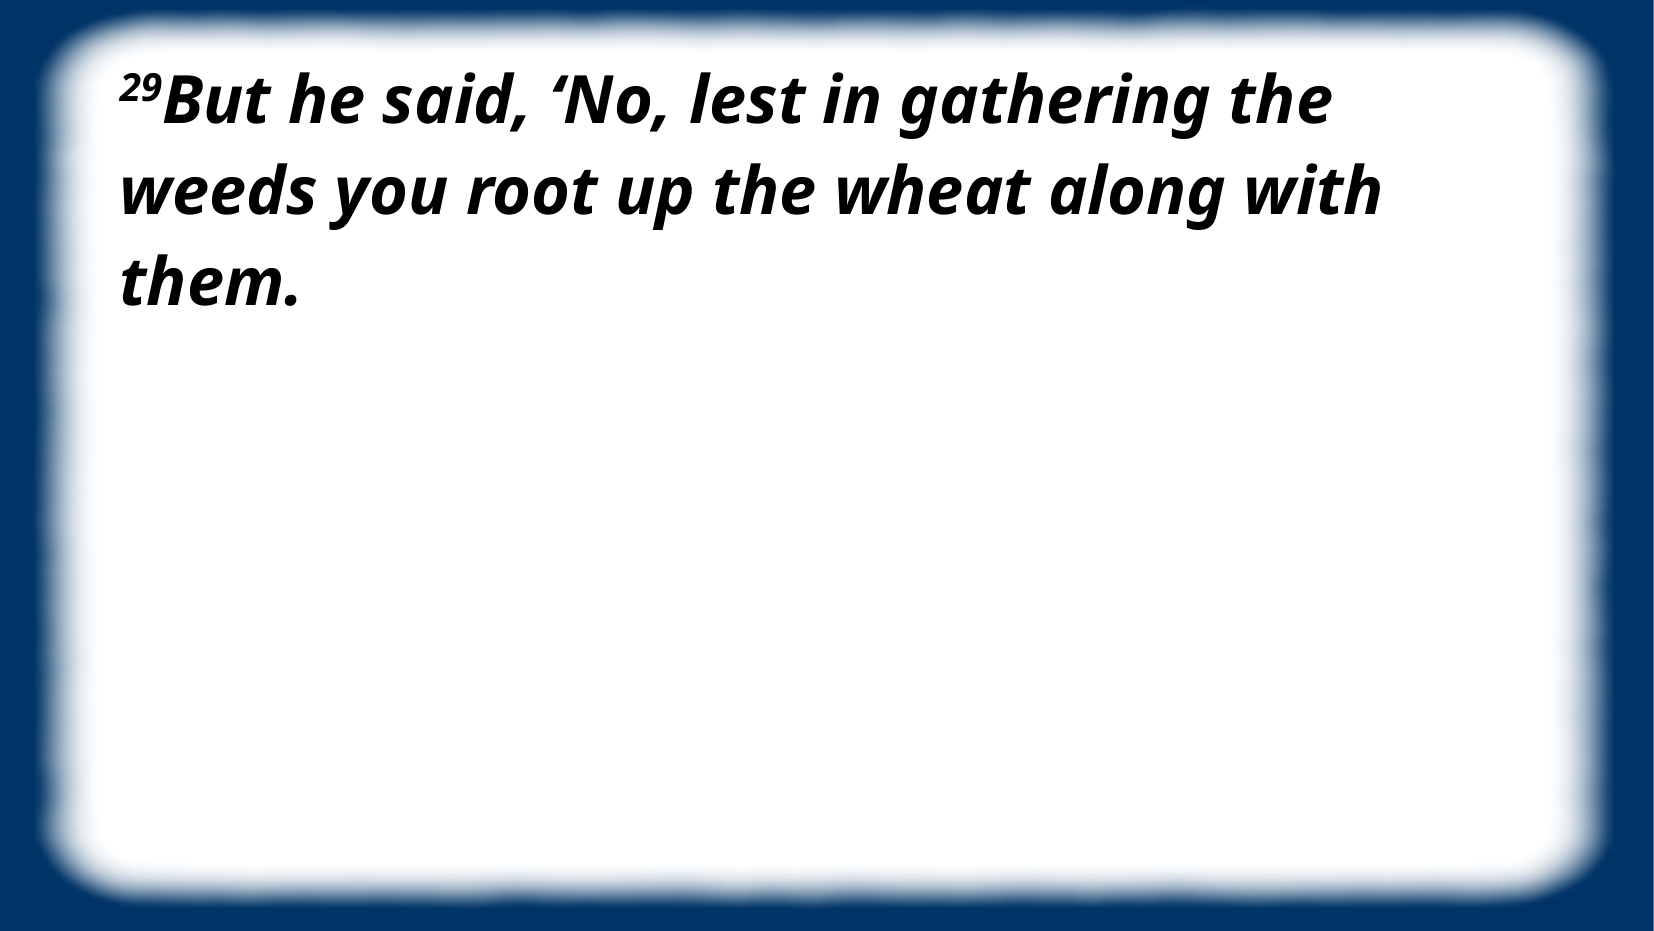

29But he said, ‘No, lest in gathering the weeds you root up the wheat along with them.